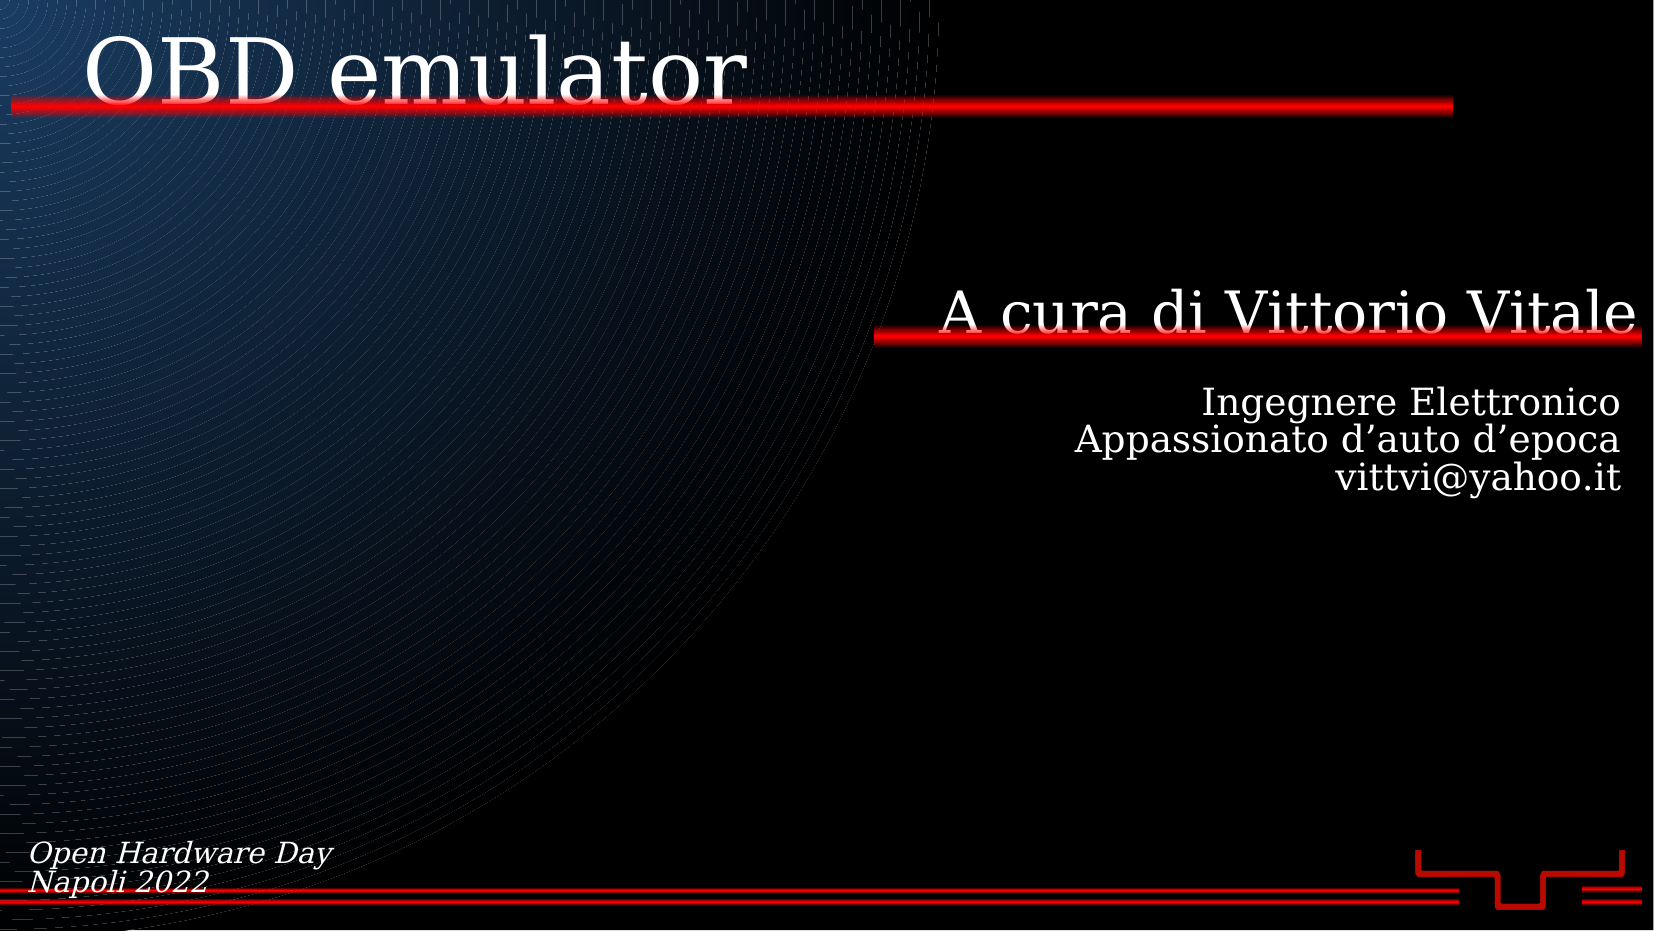

# OBD emulator
A cura di Vittorio Vitale
Ingegnere Elettronico
Appassionato d’auto d’epoca
vittvi@yahoo.it
Open Hardware Day Napoli 2022